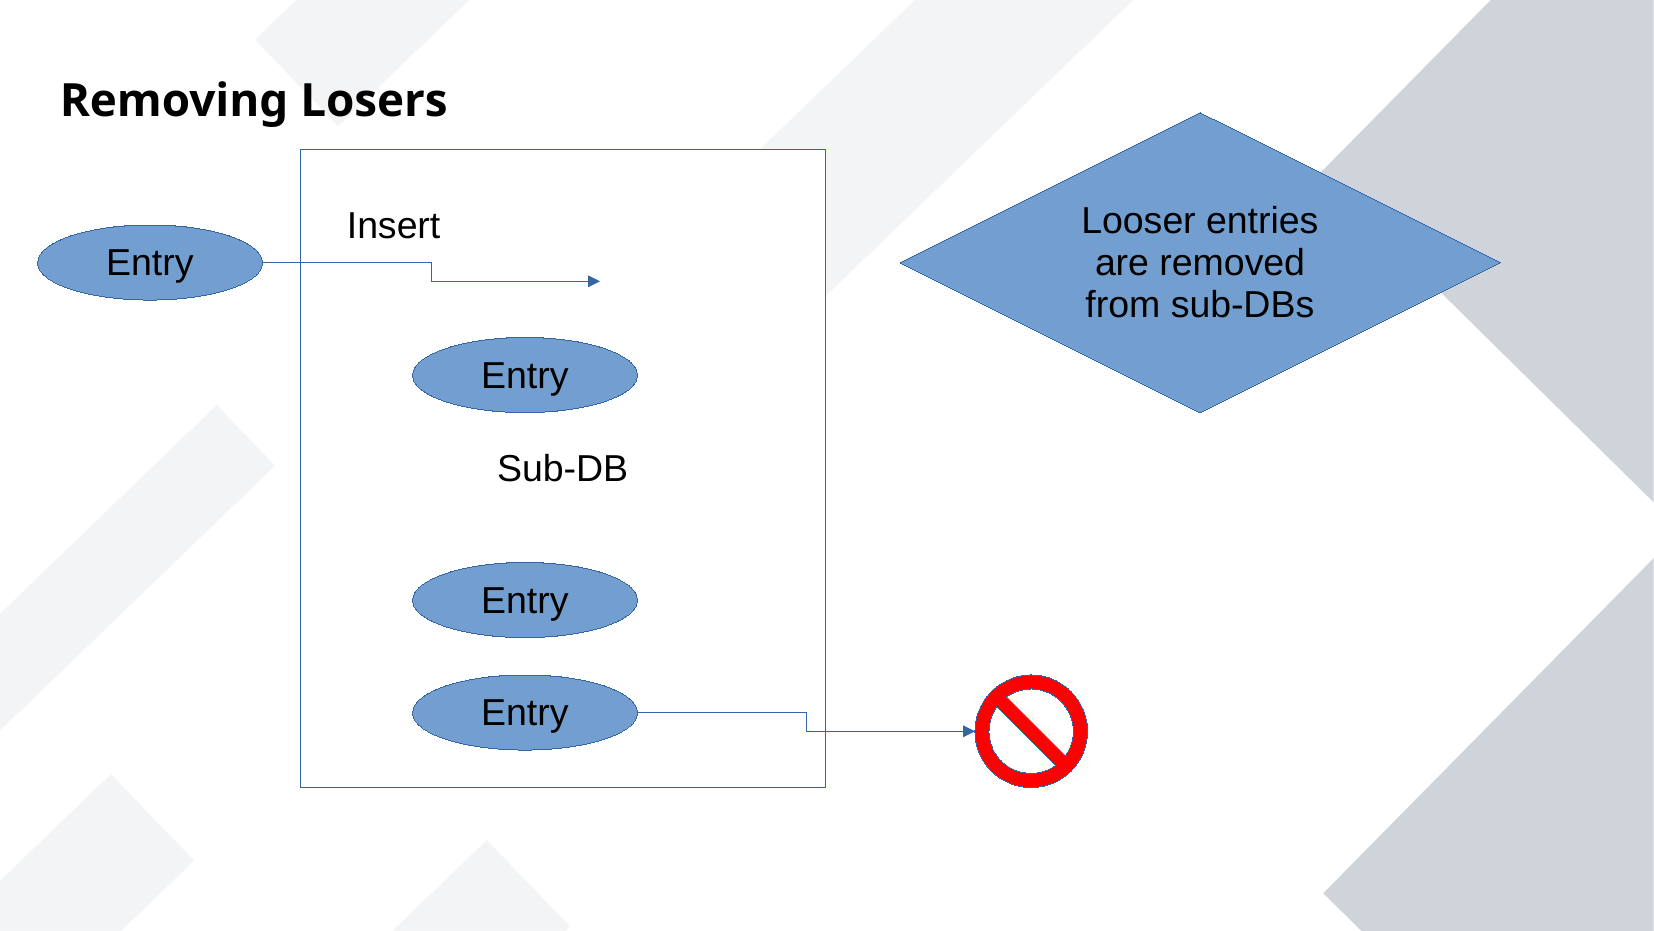

Removing Losers
Looser entries
are removed
from sub-DBs
Sub-DB
Insert
Entry
Entry
Entry
Entry